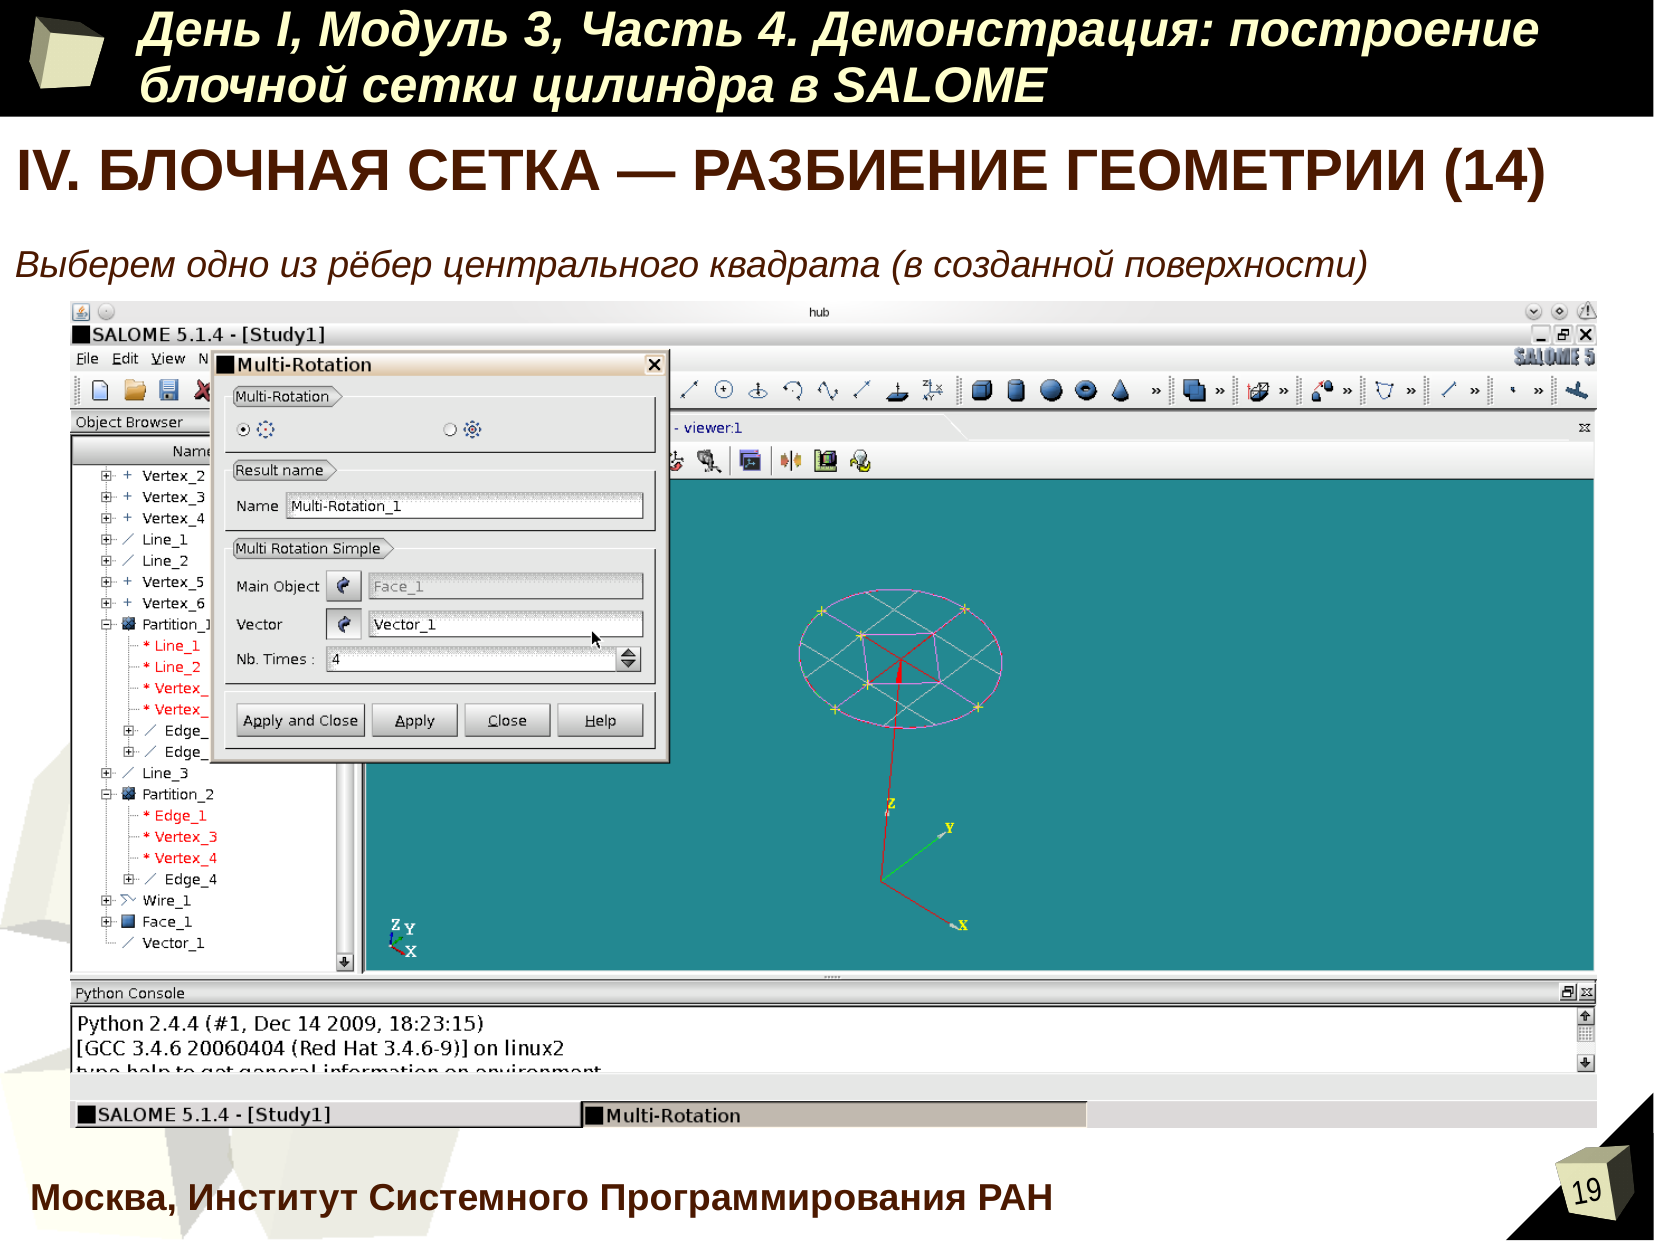

IV. БЛОЧНАЯ СЕТКА — РАЗБИЕНИЕ ГЕОМЕТРИИ (14)
Выберем одно из рёбер центрального квадрата (в созданной поверхности)